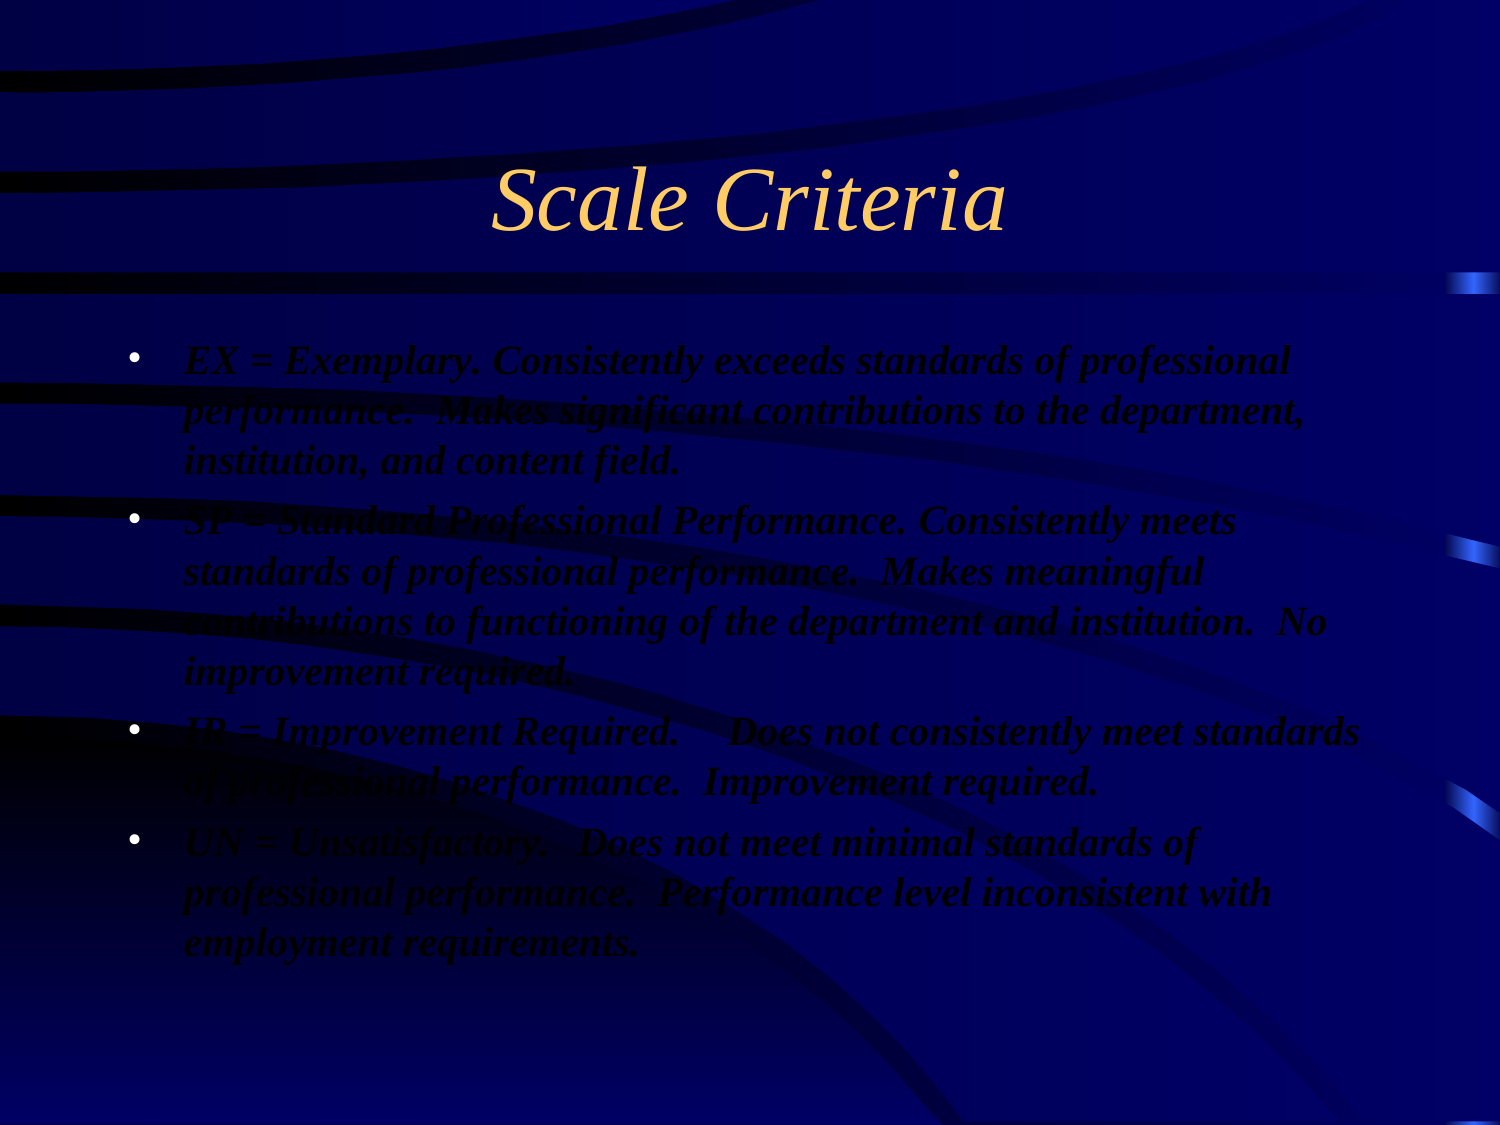

# Scale Criteria
EX = Exemplary. Consistently exceeds standards of professional performance. Makes significant contributions to the department, institution, and content field.
SP = Standard Professional Performance. Consistently meets standards of professional performance. Makes meaningful contributions to functioning of the department and institution. No improvement required.
IR = Improvement Required.	Does not consistently meet standards of professional performance. Improvement required.
UN = Unsatisfactory.	Does not meet minimal standards of professional performance. Performance level inconsistent with employment requirements.